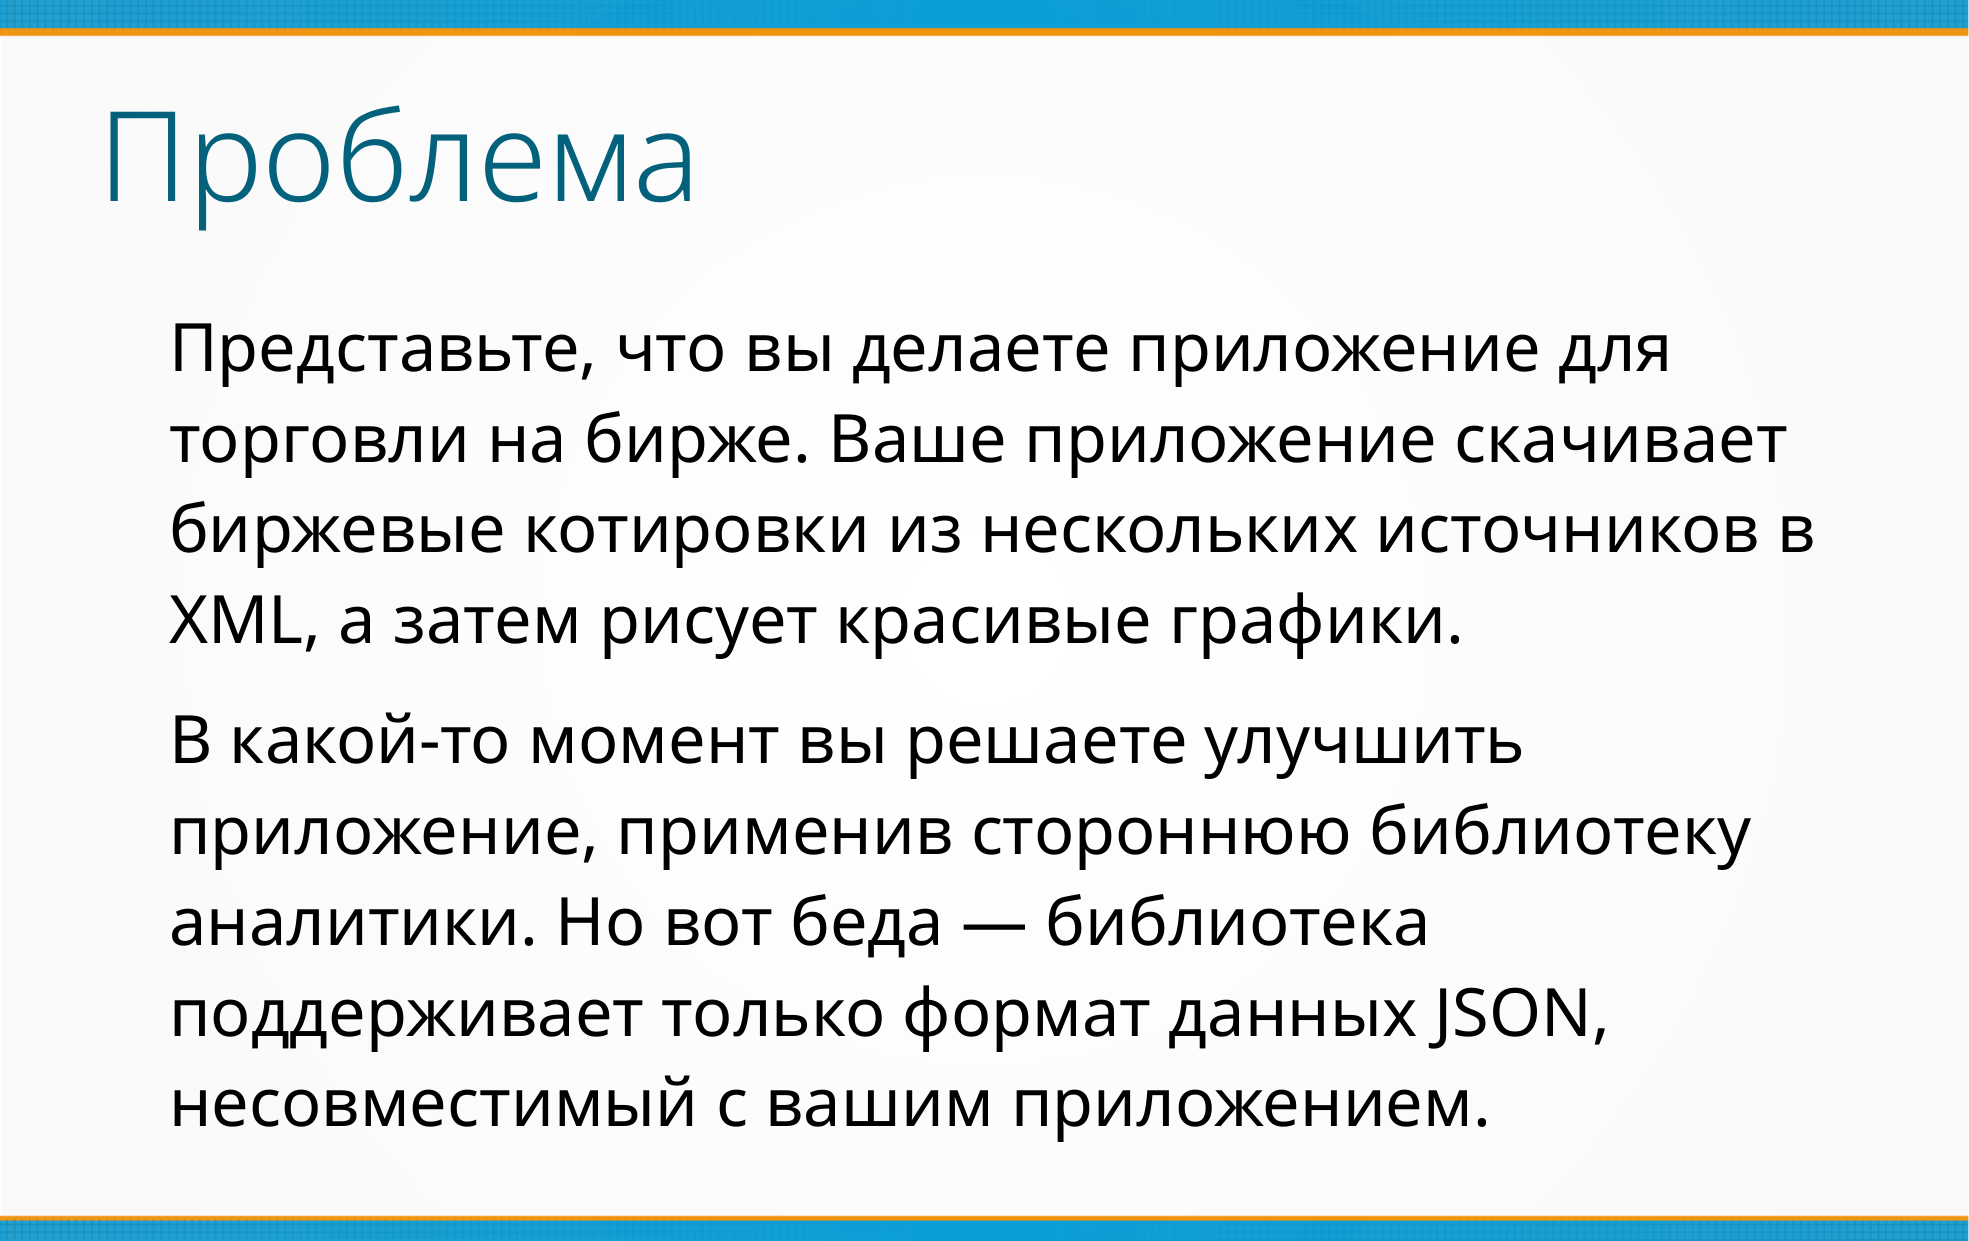

# Проблема
Представьте, что вы делаете приложение для торговли на бирже. Ваше приложение скачивает биржевые котировки из нескольких источников в XML, а затем рисует красивые графики.
В какой-то момент вы решаете улучшить приложение, применив стороннюю библиотеку аналитики. Но вот беда — библиотека поддерживает только формат данных JSON, несовместимый с вашим приложением.